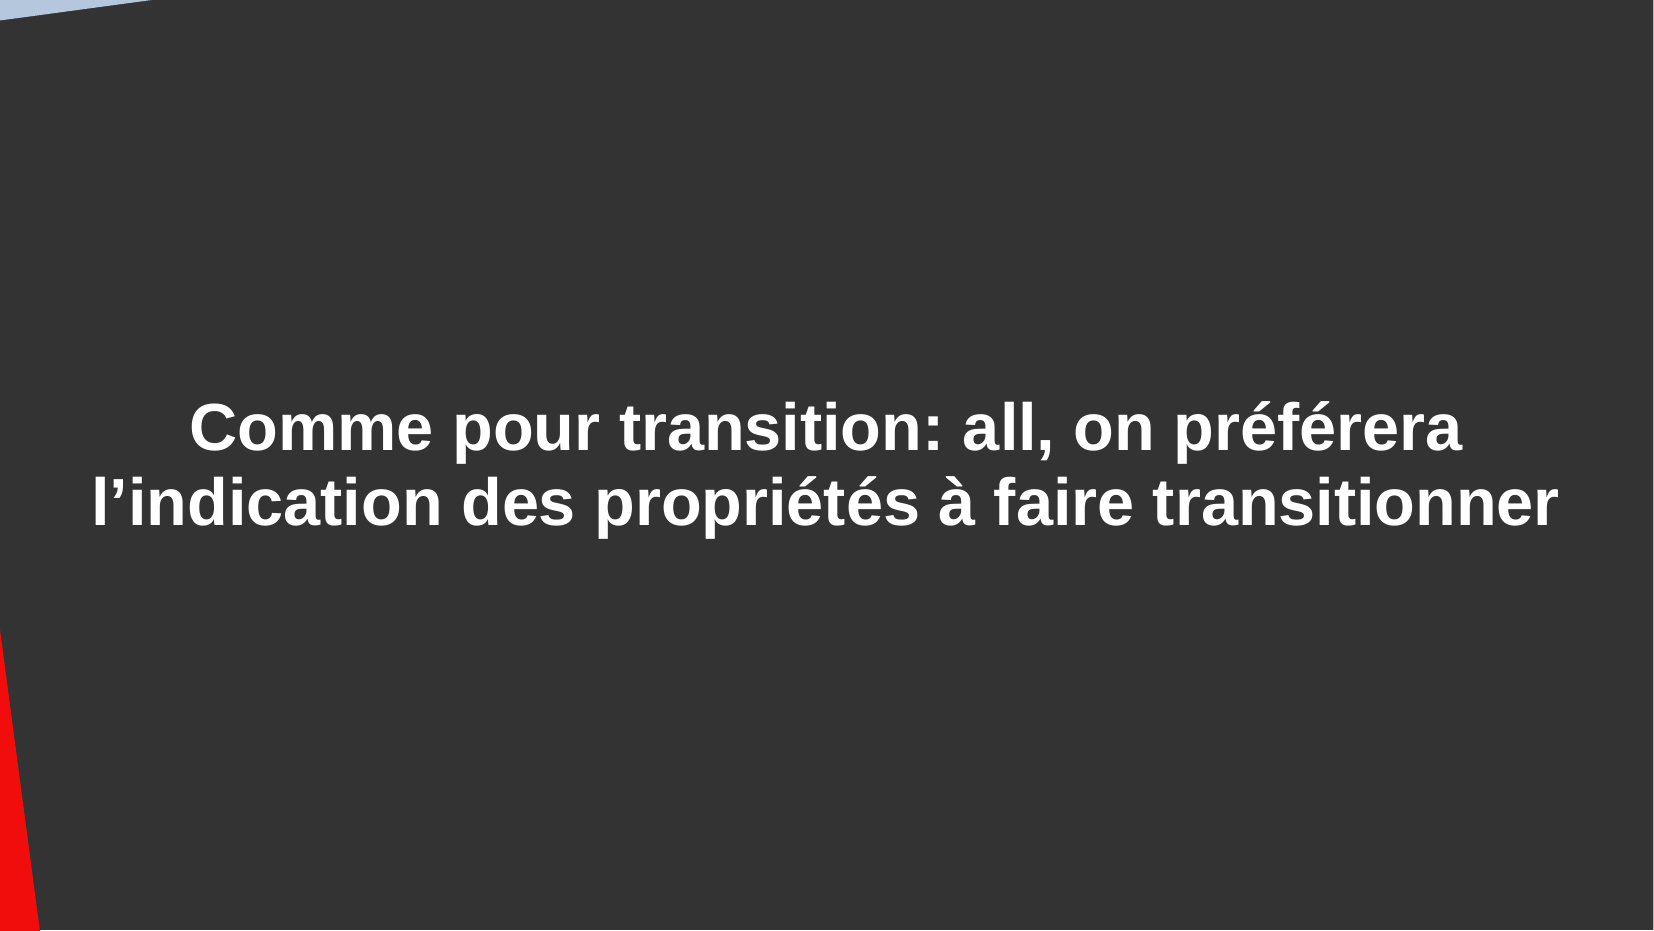

Comme pour transition: all, on préférera l’indication des propriétés à faire transitionner